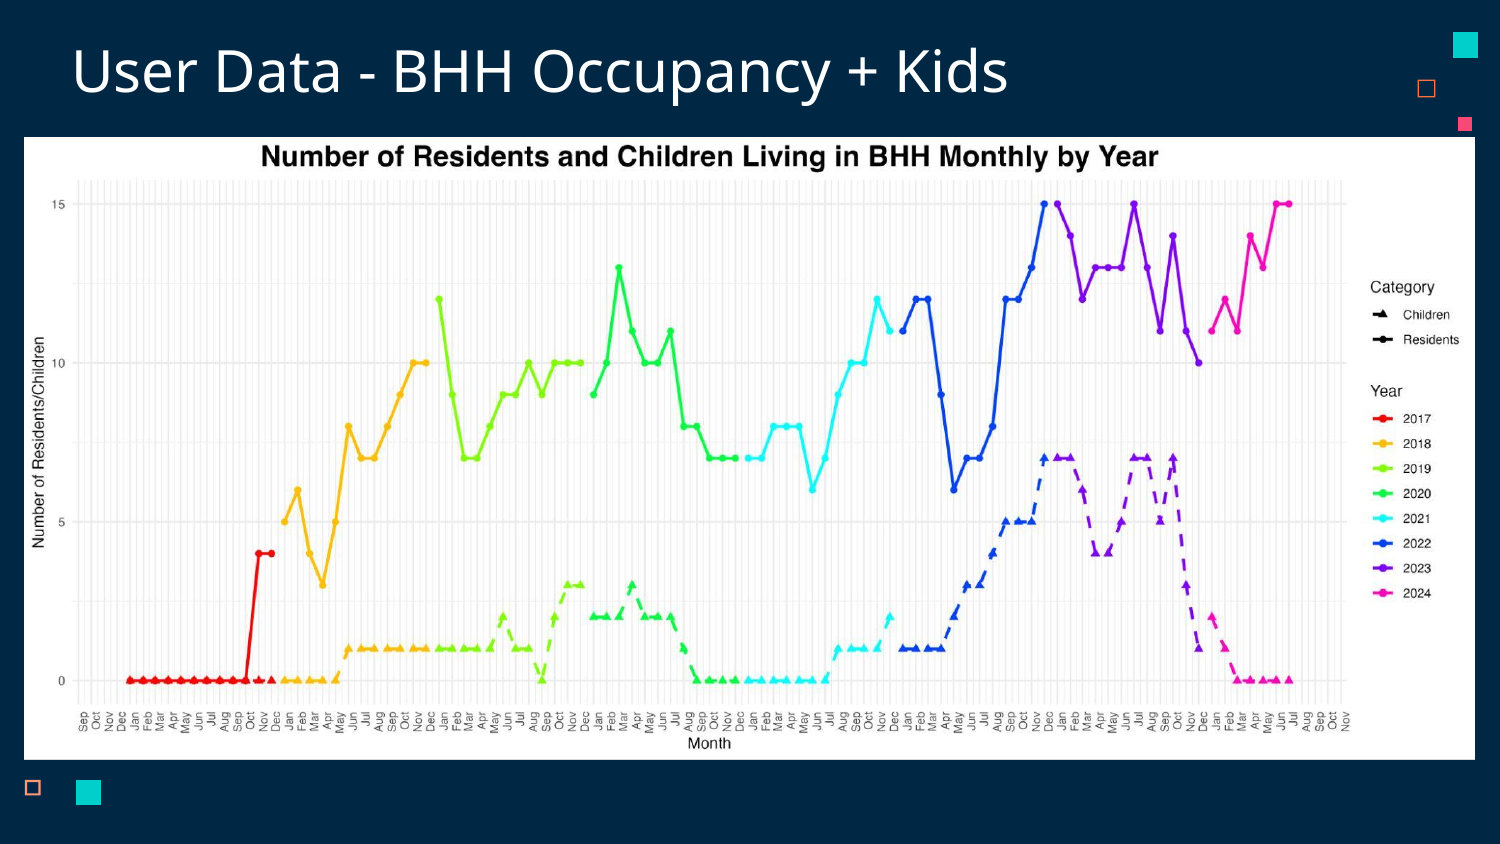

# User Data - BHH Occupancy + Kids